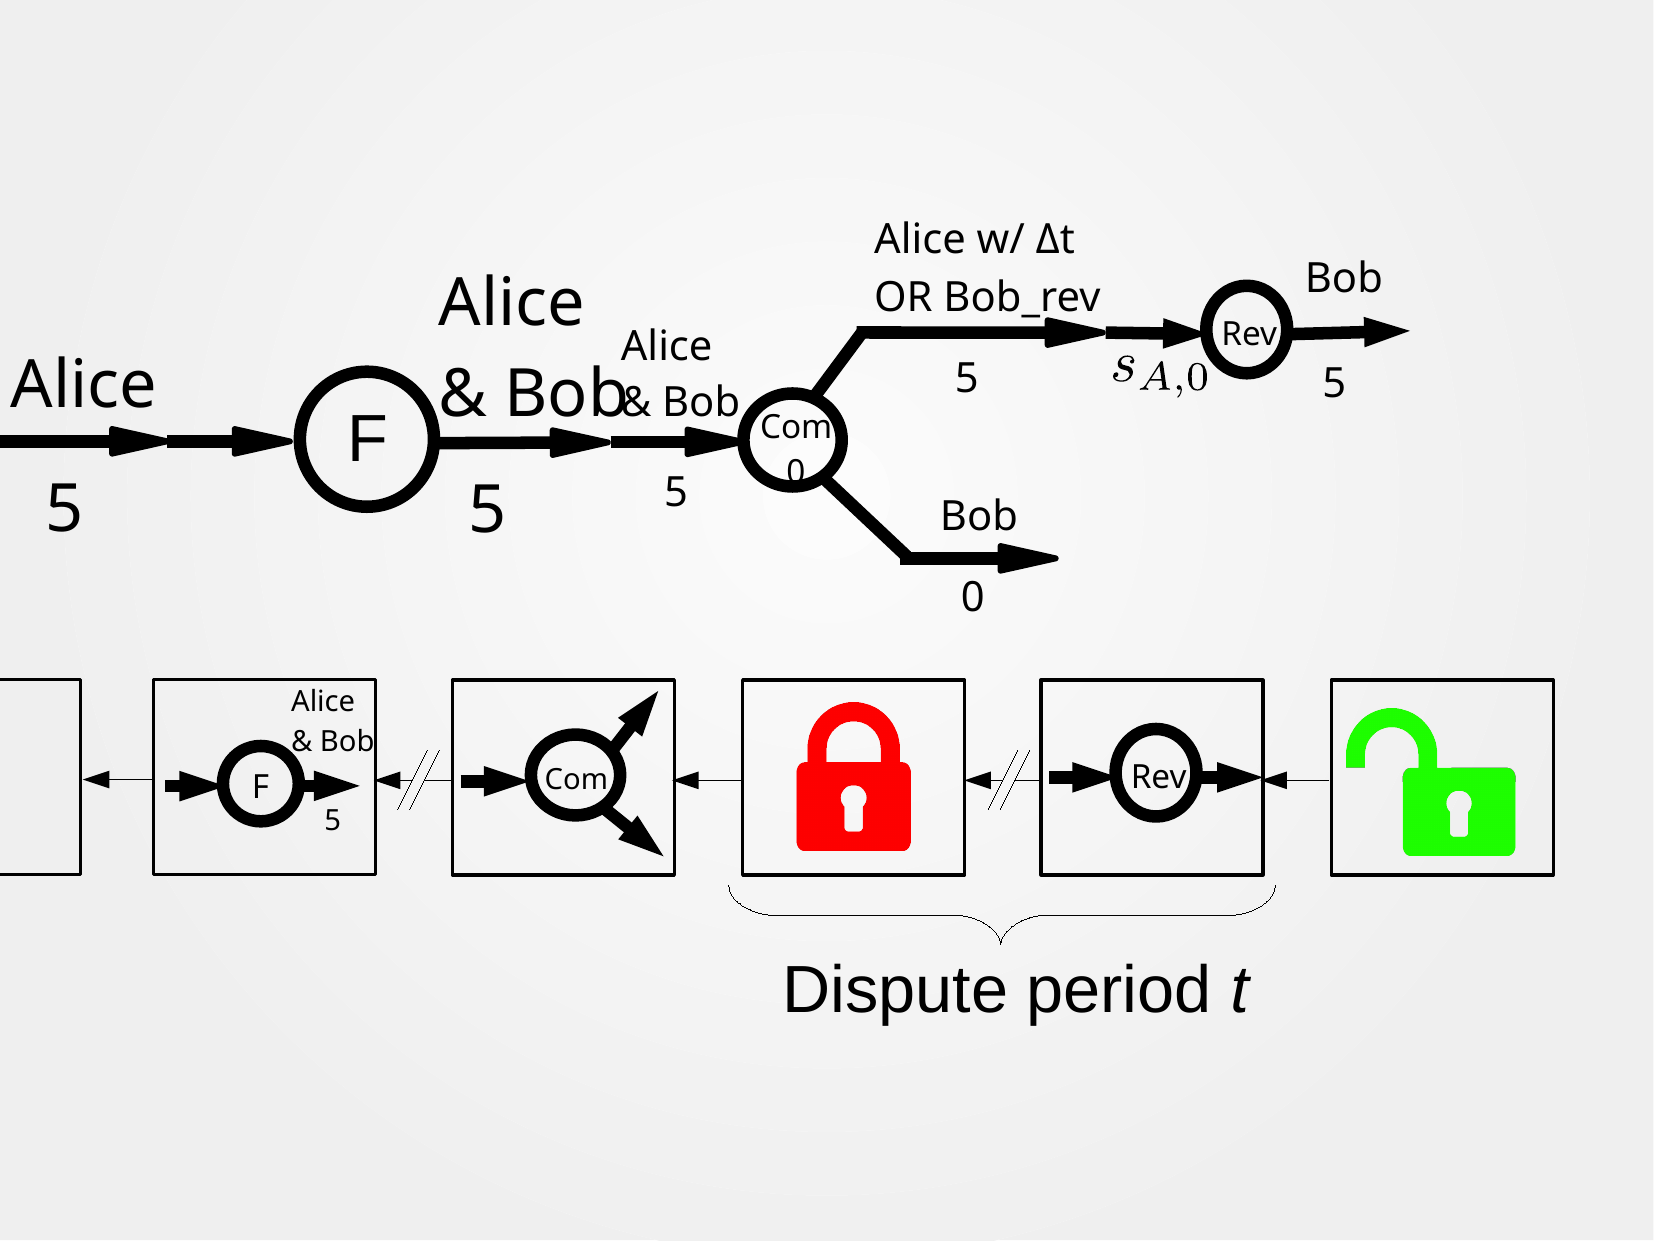

Alice w/ Δt OR Bob_rev
Bob
Alice
& Bob
Rev
Alice
& Bob
Alice
5
5
F
Com
 0
5
5
5
Bob
0
Alice
& Bob
Rev
Com
F
5
Dispute period t